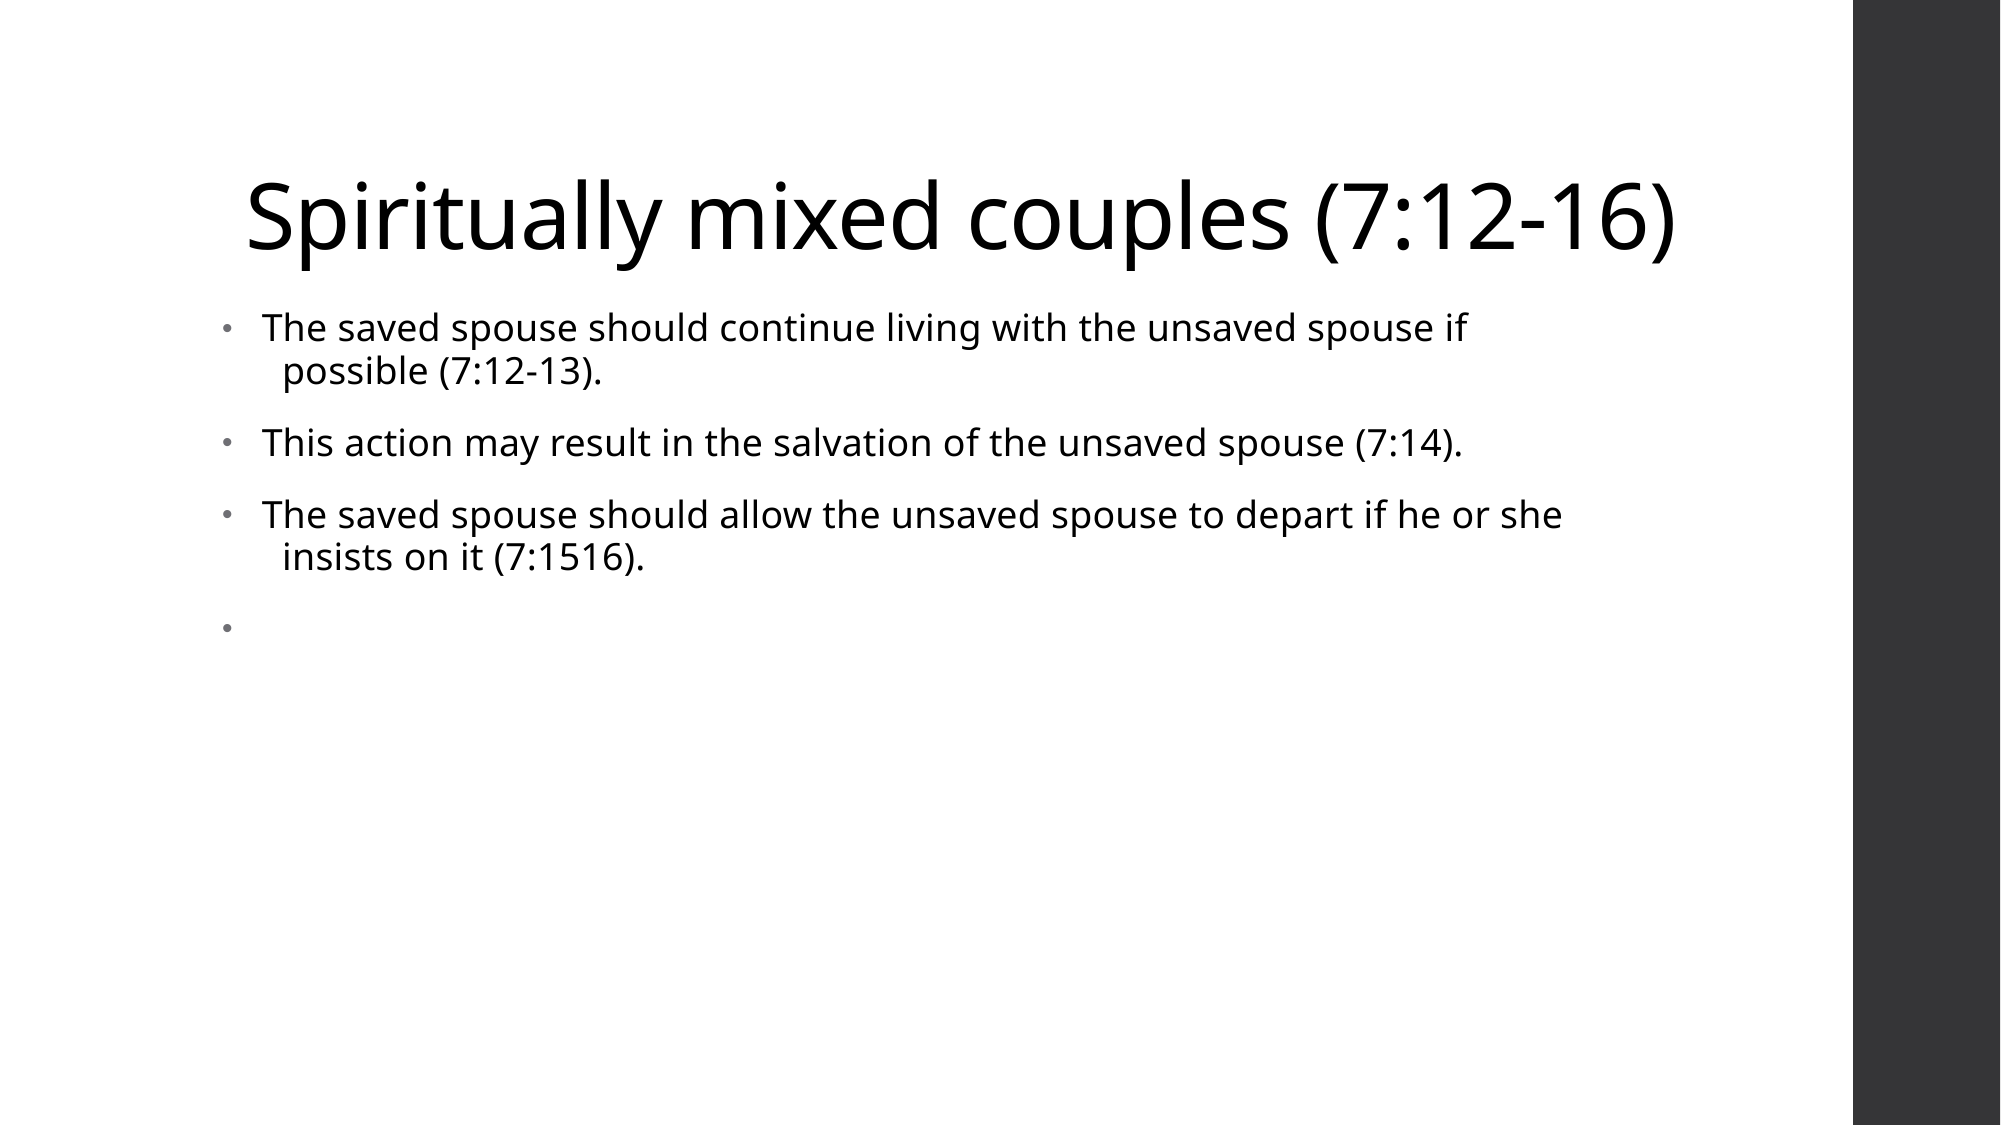

# Spiritually mixed couples (7:12-16)
 The saved spouse should continue living with the unsaved spouse if possible (7:12-13).
 This action may result in the salvation of the unsaved spouse (7:14).
 The saved spouse should allow the unsaved spouse to depart if he or she insists on it (7:1516).